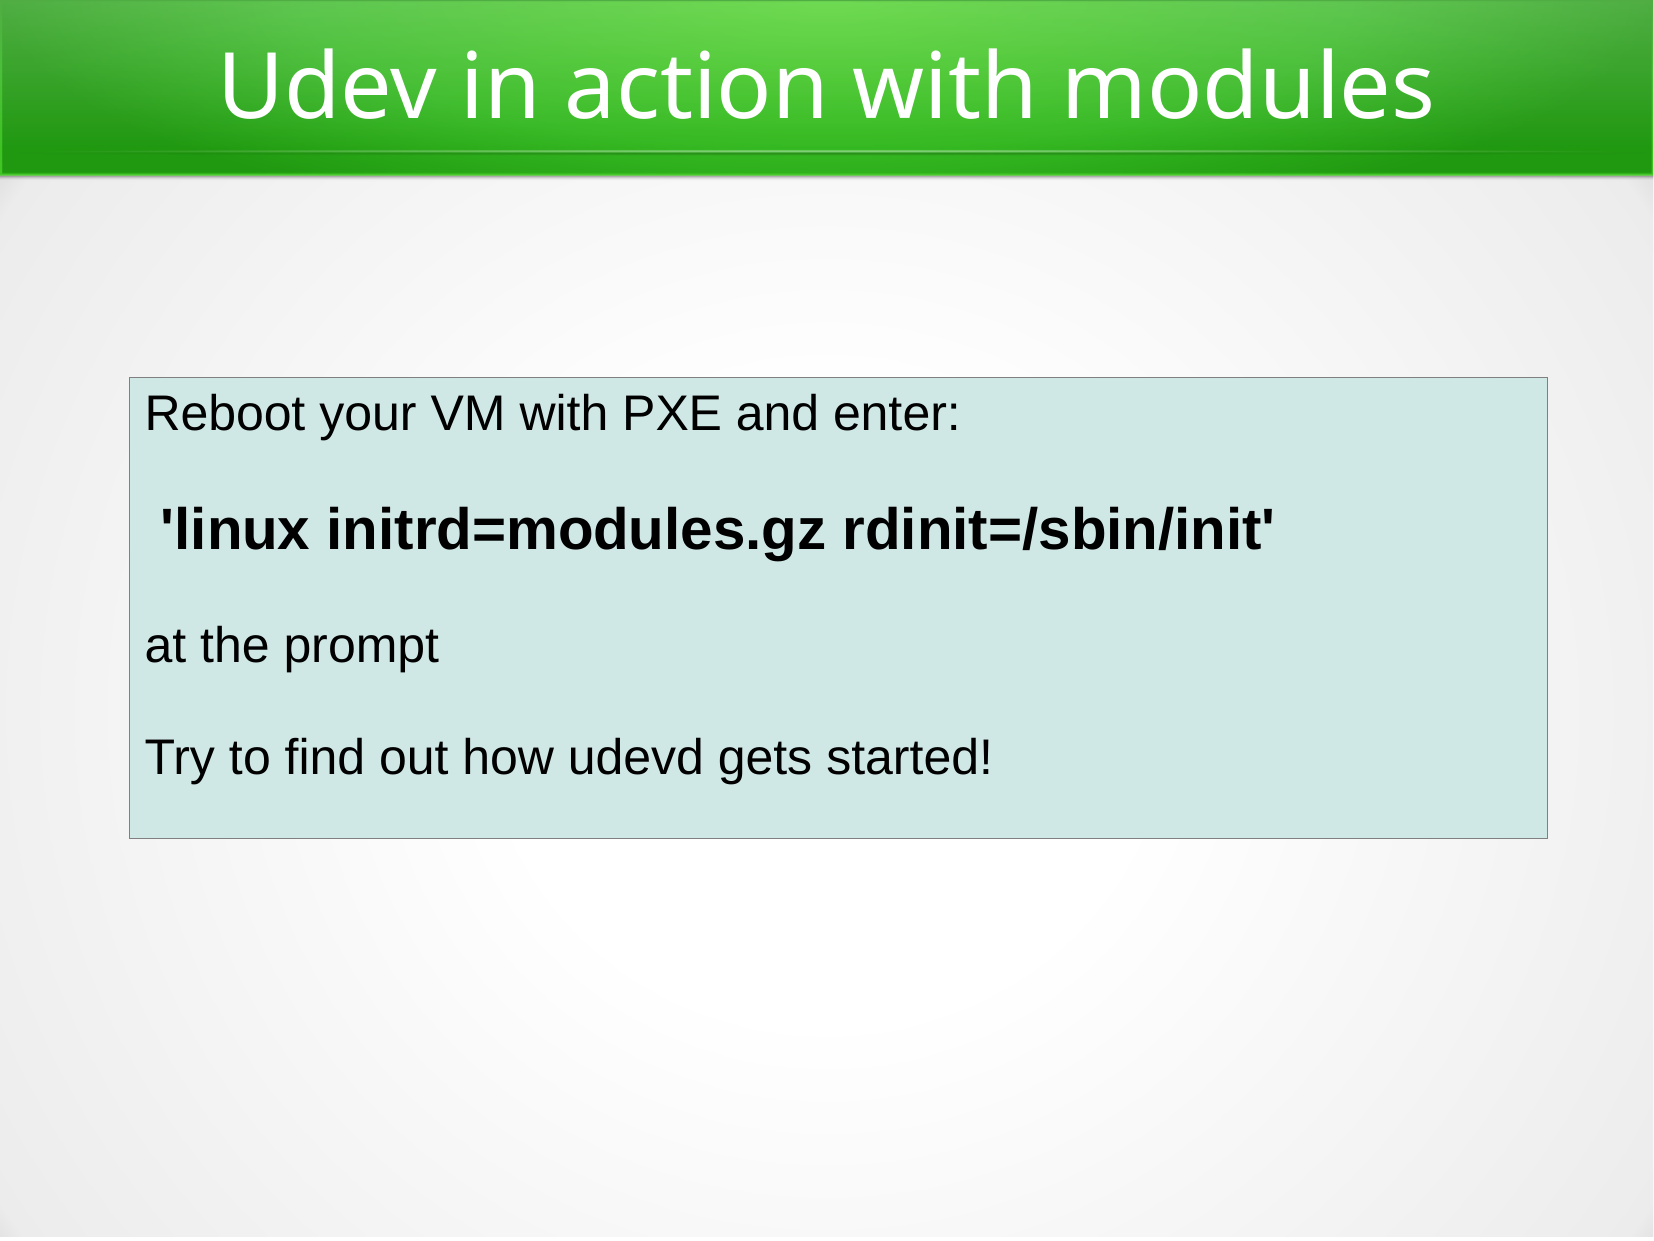

# Udev in action with modules
Reboot your VM with PXE and enter:
 'linux initrd=modules.gz rdinit=/sbin/init'
at the prompt
Try to find out how udevd gets started!